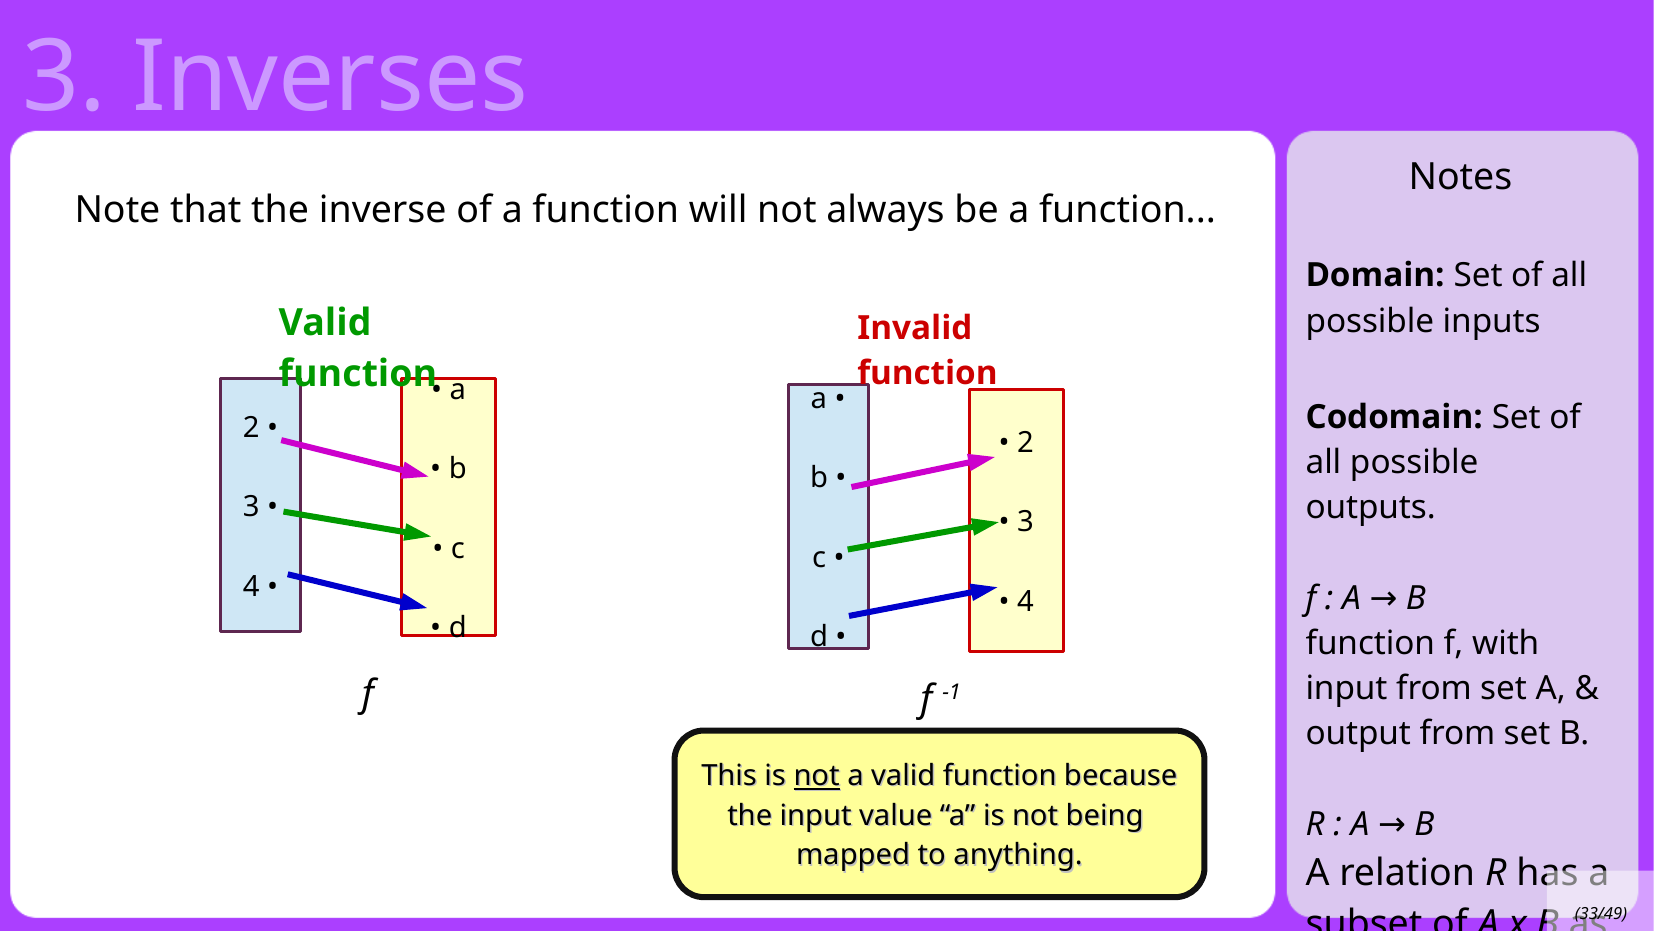

# 3. Inverses
Notes
Domain: Set of all possible inputs
Codomain: Set of all possible outputs.
f : A → B
function f, with
input from set A, &
output from set B.
R : A → B
A relation R has a subset of A x B as its rule.
Note that the inverse of a function will not always be a function...
Valid function
Invalid function
2 •
3 •
4 •
• a
• b
• c
• d
a •
b •
c •
d •
• 2
• 3
• 4
f
f -1
This is not a valid function because
the input value “a” is not being
mapped to anything.